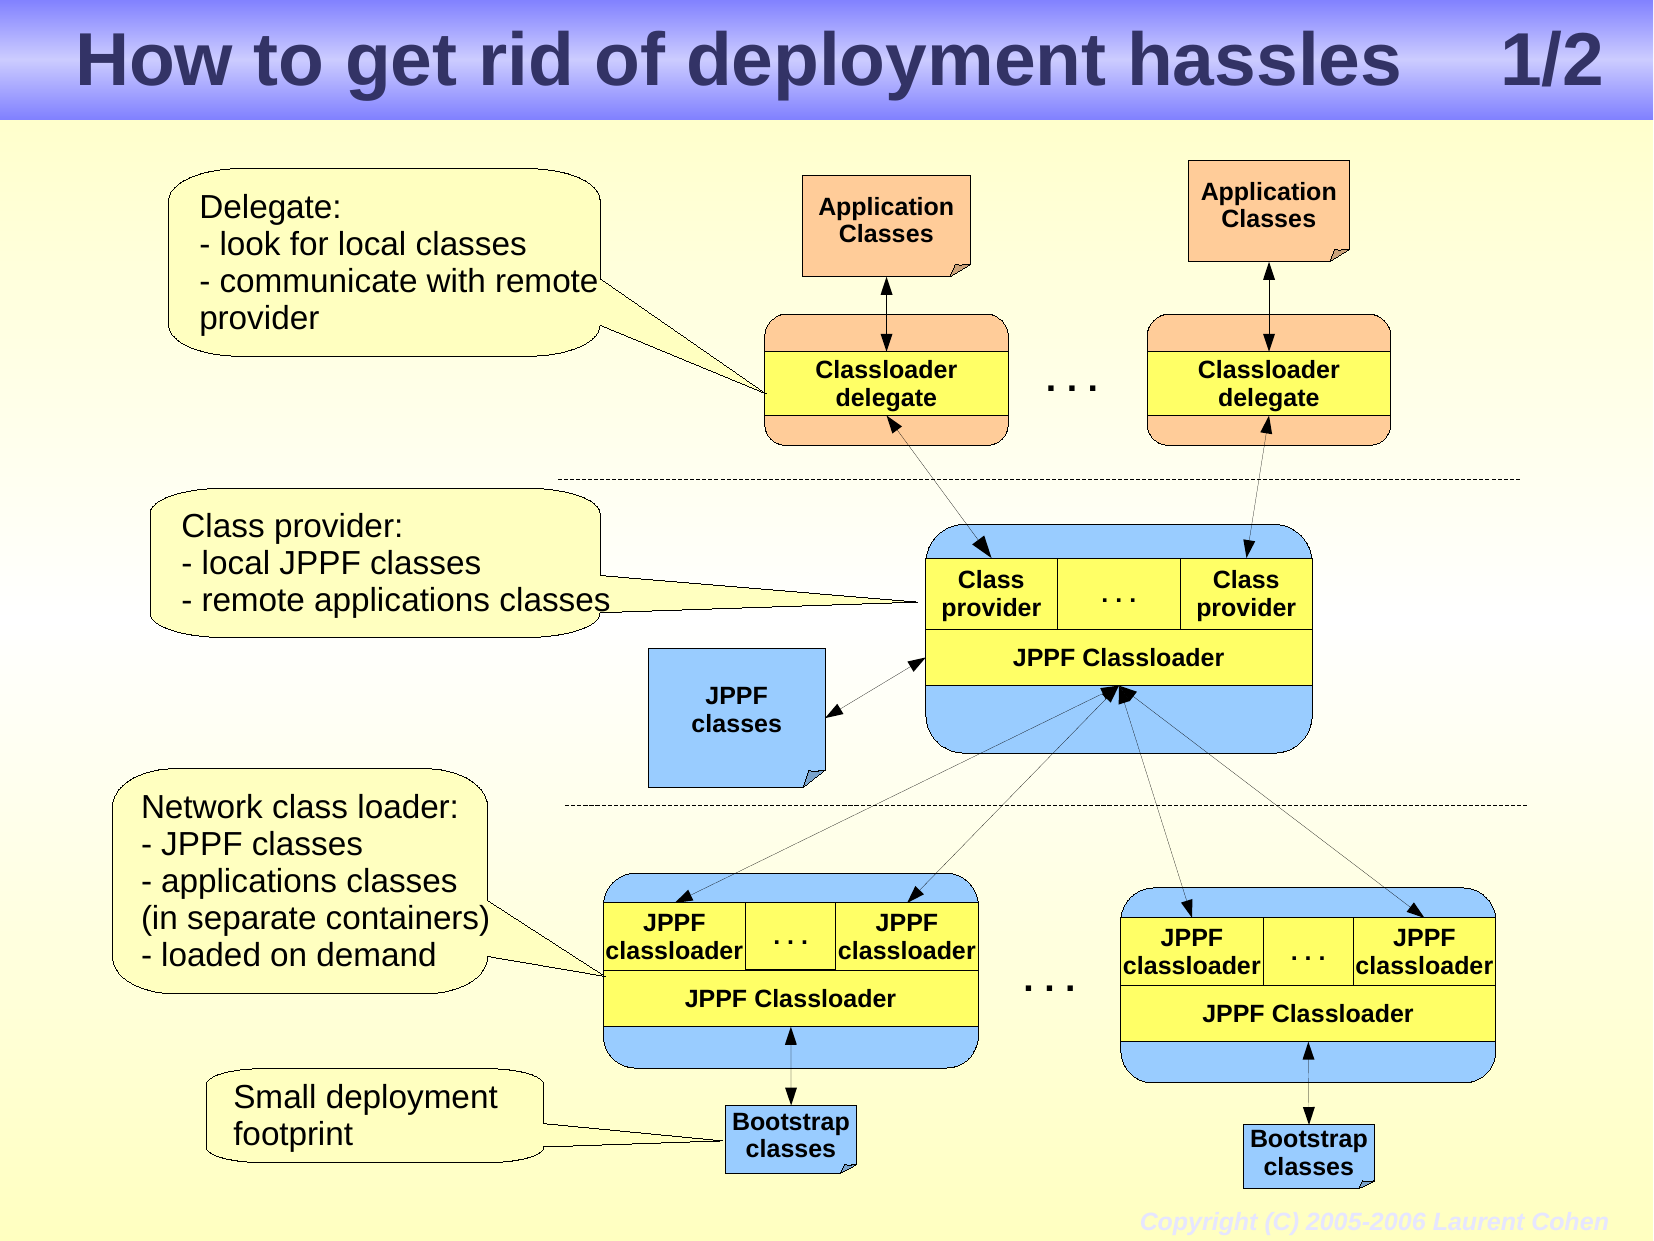

# How to get rid of deployment hassles		1/2
Application
Classes
Delegate:
- look for local classes
- communicate with remote
provider
Application
Classes
. . .
Classloader
delegate
Classloader
delegate
Class provider:
- local JPPF classes
- remote applications classes
Class
provider
. . .
Class
provider
JPPF Classloader
JPPF
classes
Network class loader:
- JPPF classes
- applications classes
(in separate containers)
- loaded on demand
. . .
JPPF
classloader
JPPF
classloader
JPPF
classloader
. . .
JPPF
classloader
. . .
JPPF Classloader
JPPF Classloader
Small deployment
footprint
Bootstrap
classes
Bootstrap
classes